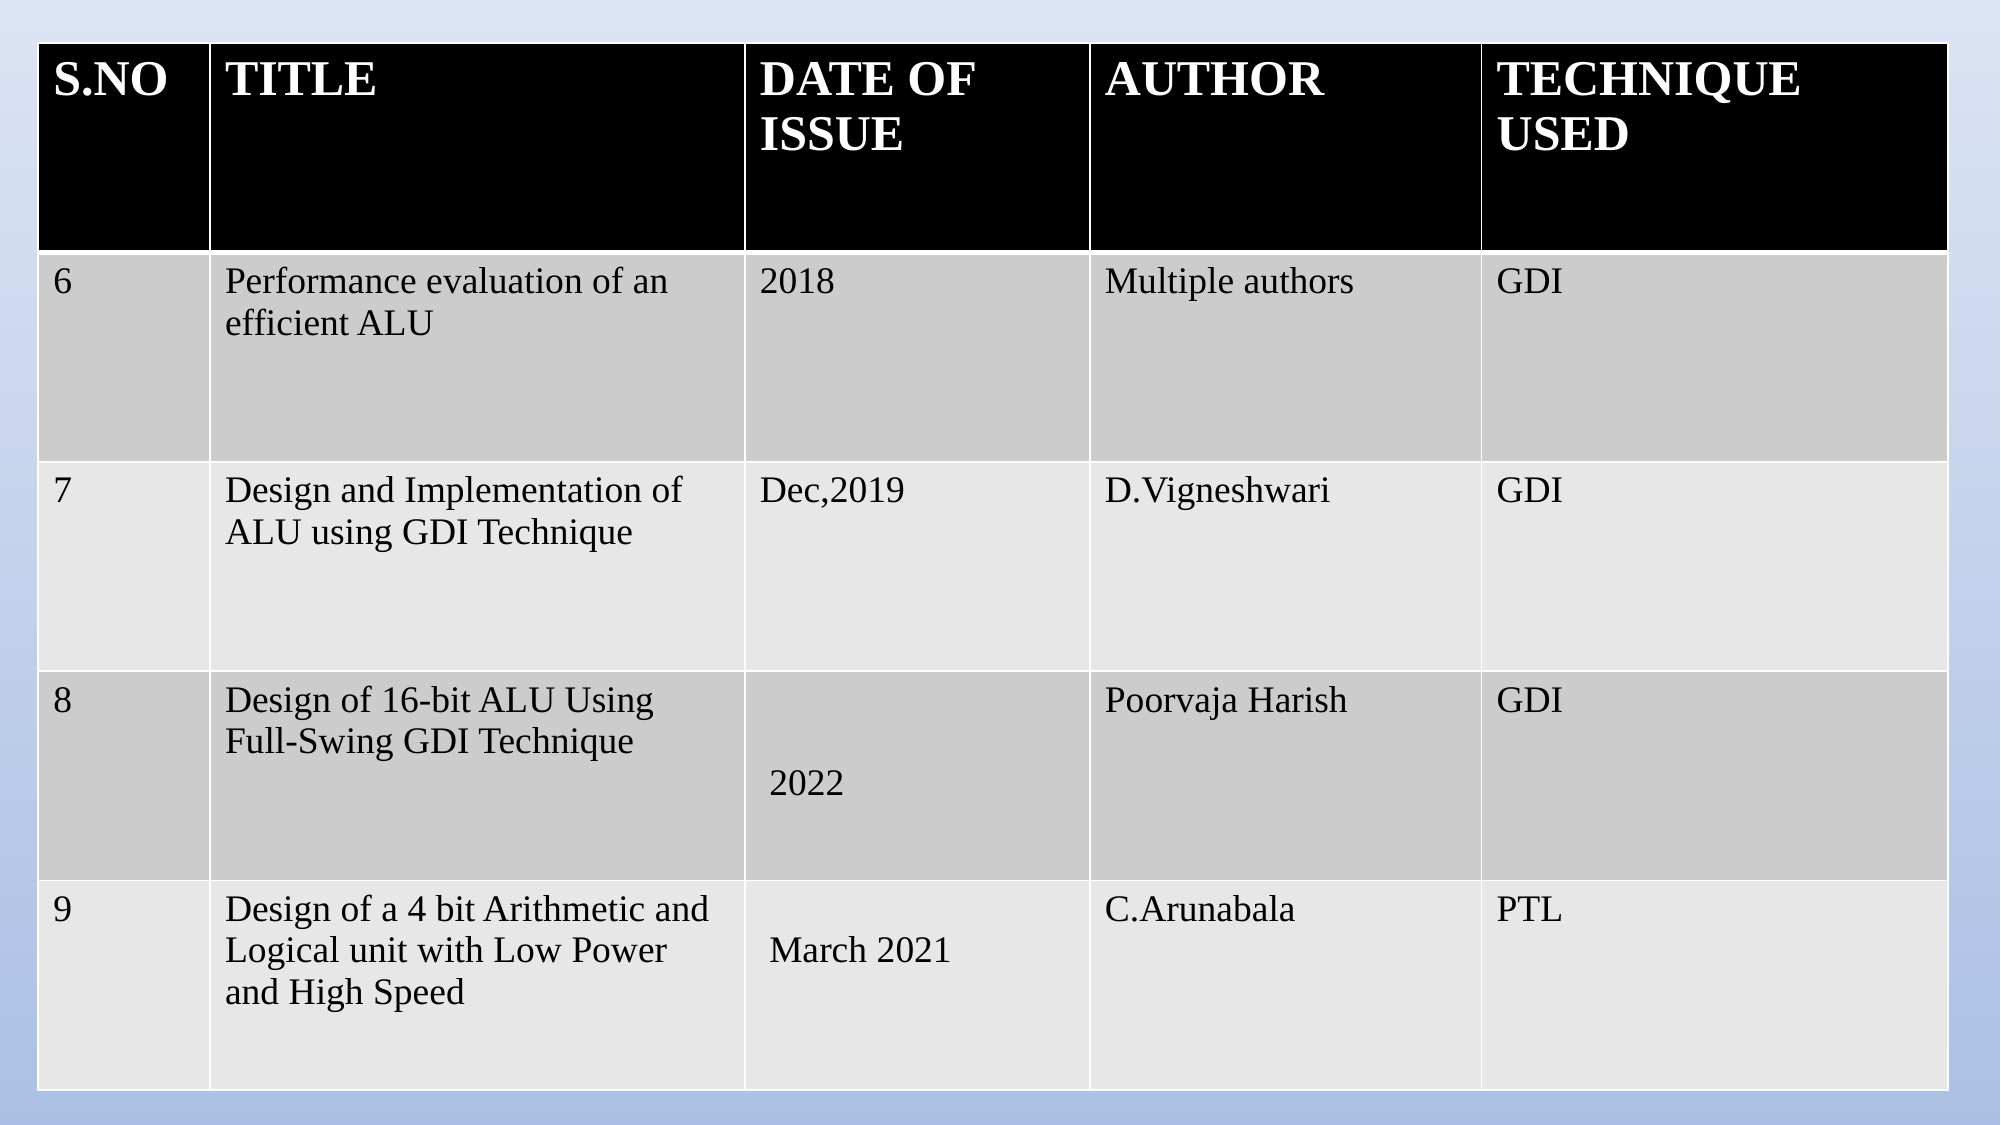

| S.NO | TITLE | DATE OF ISSUE | AUTHOR | TECHNIQUE USED |
| --- | --- | --- | --- | --- |
| 6 | Performance evaluation of an efficient ALU | 2018 | Multiple authors | GDI |
| 7 | Design and Implementation of ALU using GDI Technique | Dec,2019 | D.Vigneshwari | GDI |
| 8 | Design of 16-bit ALU Using Full-Swing GDI Technique | 2022 | Poorvaja Harish | GDI |
| 9 | Design of a 4 bit Arithmetic and Logical unit with Low Power and High Speed | March 2021 | C.Arunabala | PTL |